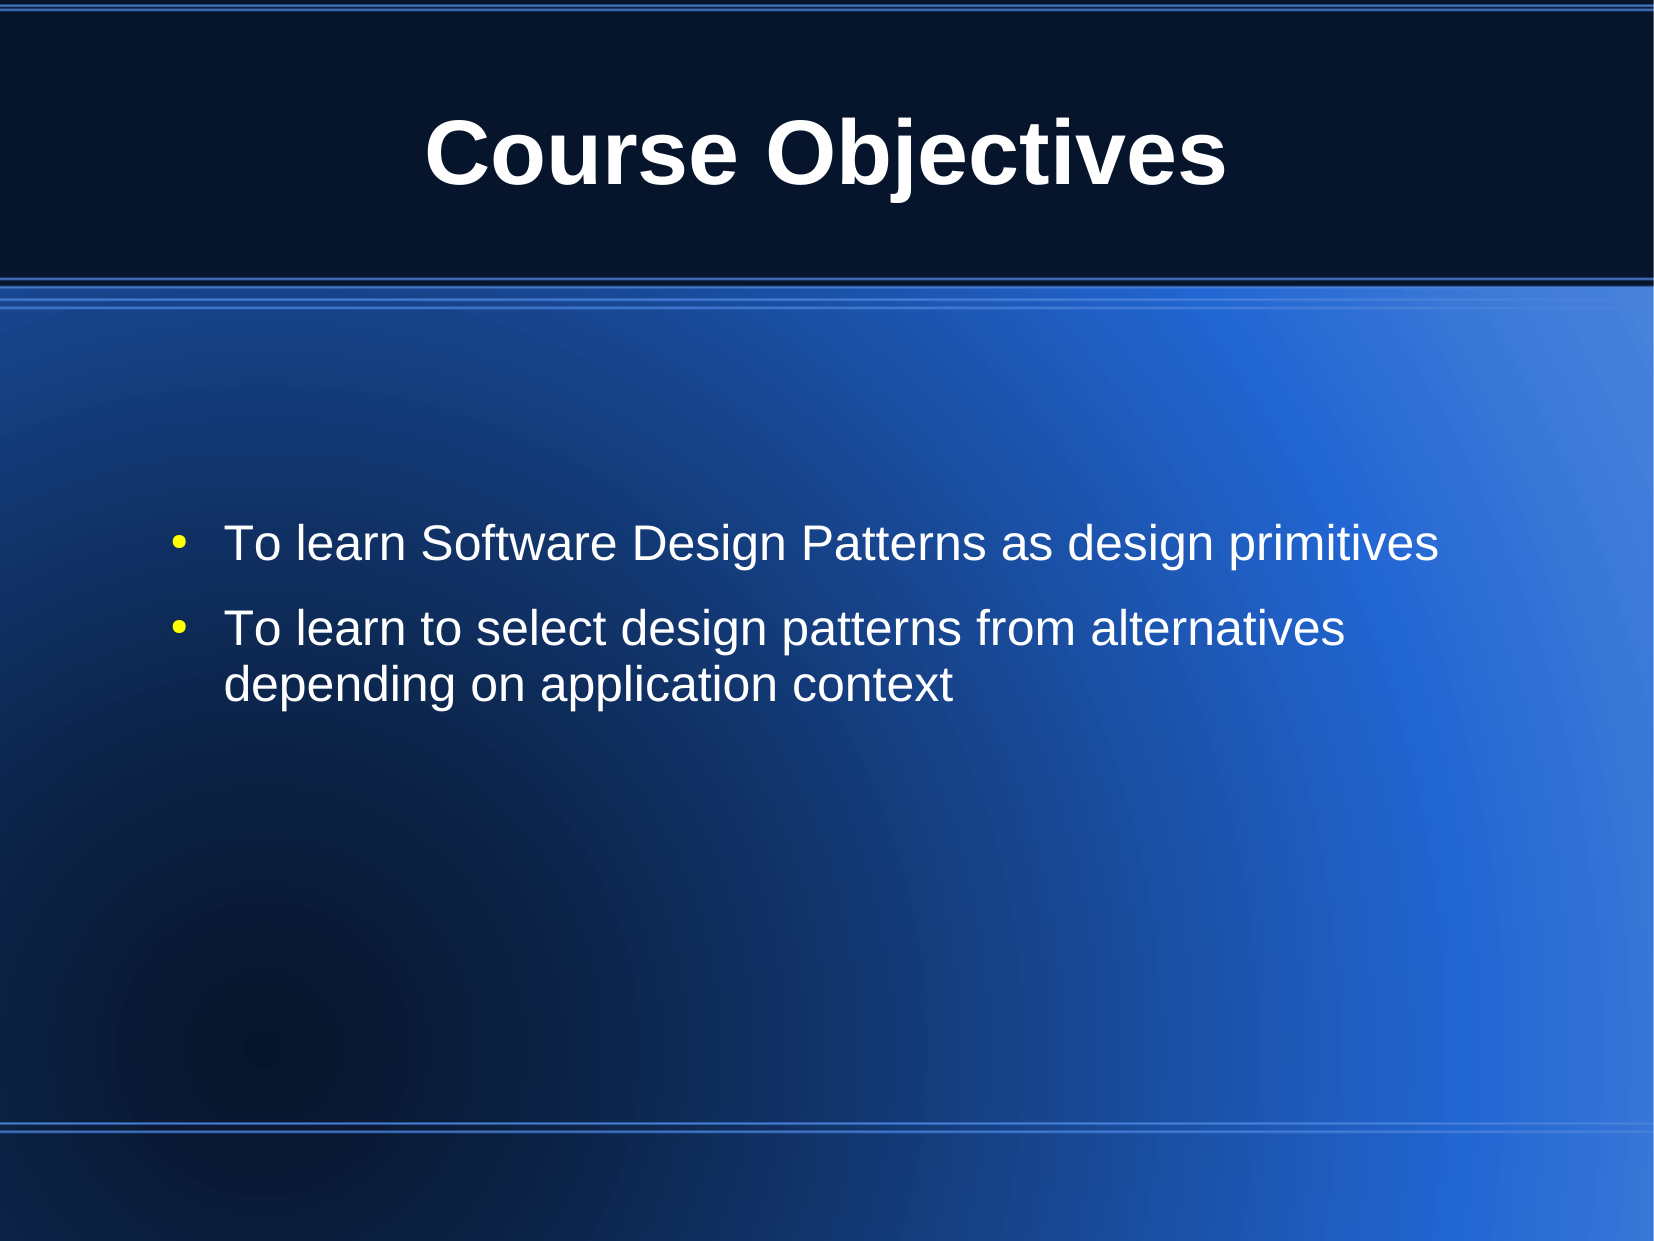

# Course Objectives
To learn Software Design Patterns as design primitives
To learn to select design patterns from alternatives depending on application context